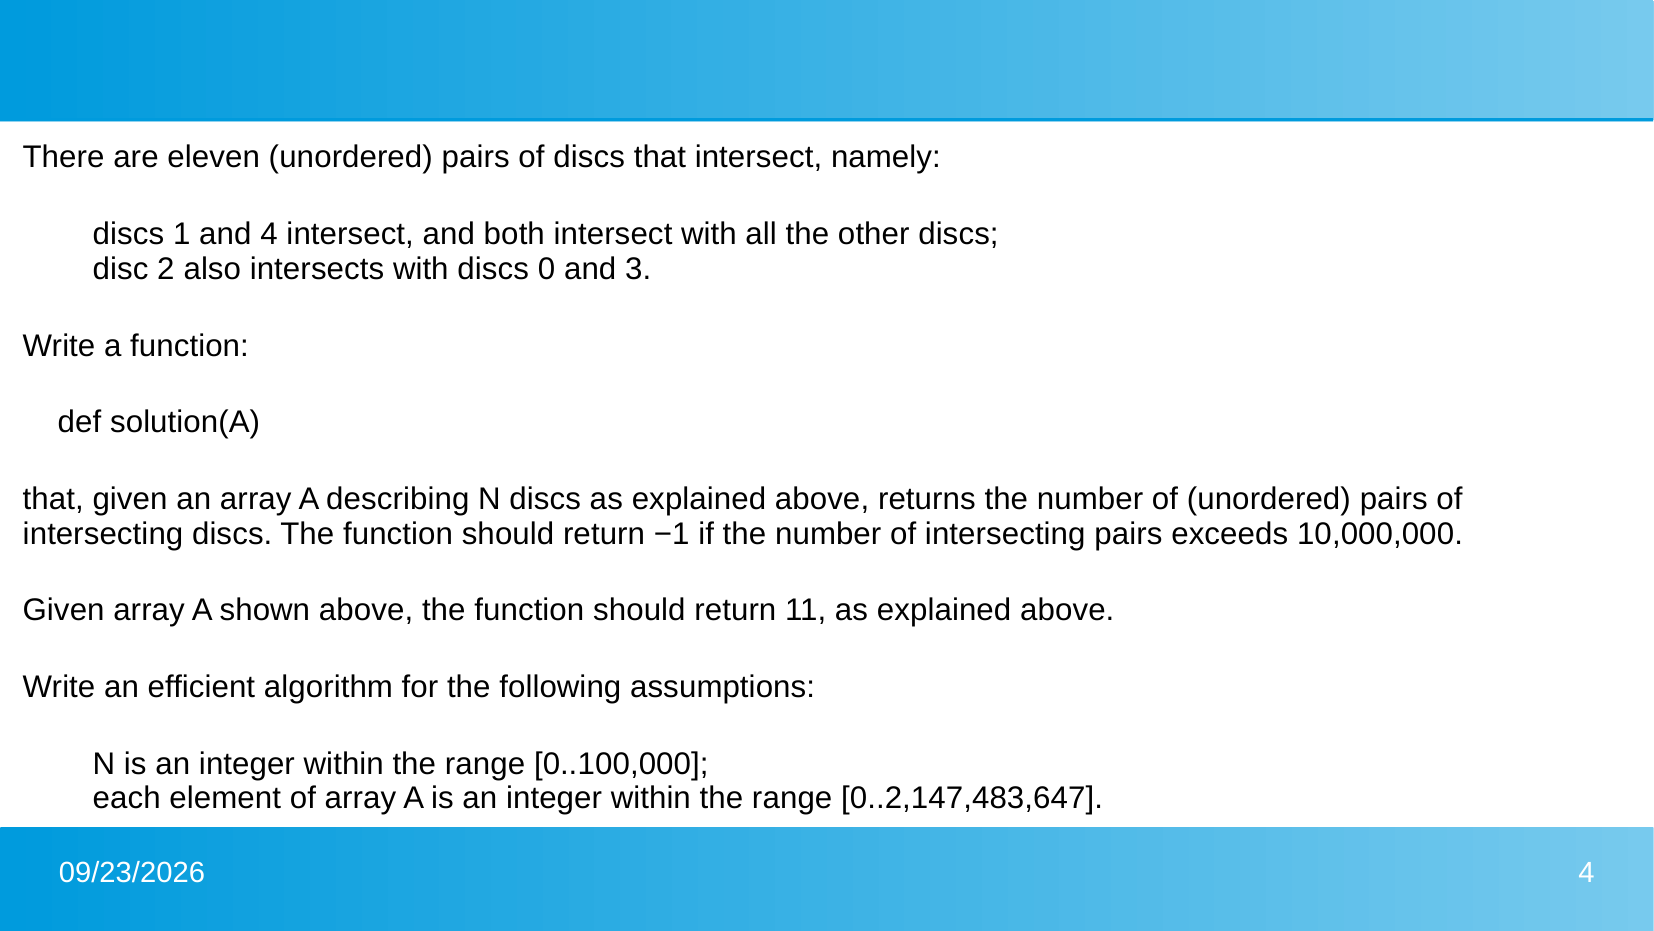

#
There are eleven (unordered) pairs of discs that intersect, namely:
 discs 1 and 4 intersect, and both intersect with all the other discs;
 disc 2 also intersects with discs 0 and 3.
Write a function:
 def solution(A)
that, given an array A describing N discs as explained above, returns the number of (unordered) pairs of intersecting discs. The function should return −1 if the number of intersecting pairs exceeds 10,000,000.
Given array A shown above, the function should return 11, as explained above.
Write an efficient algorithm for the following assumptions:
 N is an integer within the range [0..100,000];
 each element of array A is an integer within the range [0..2,147,483,647].
4